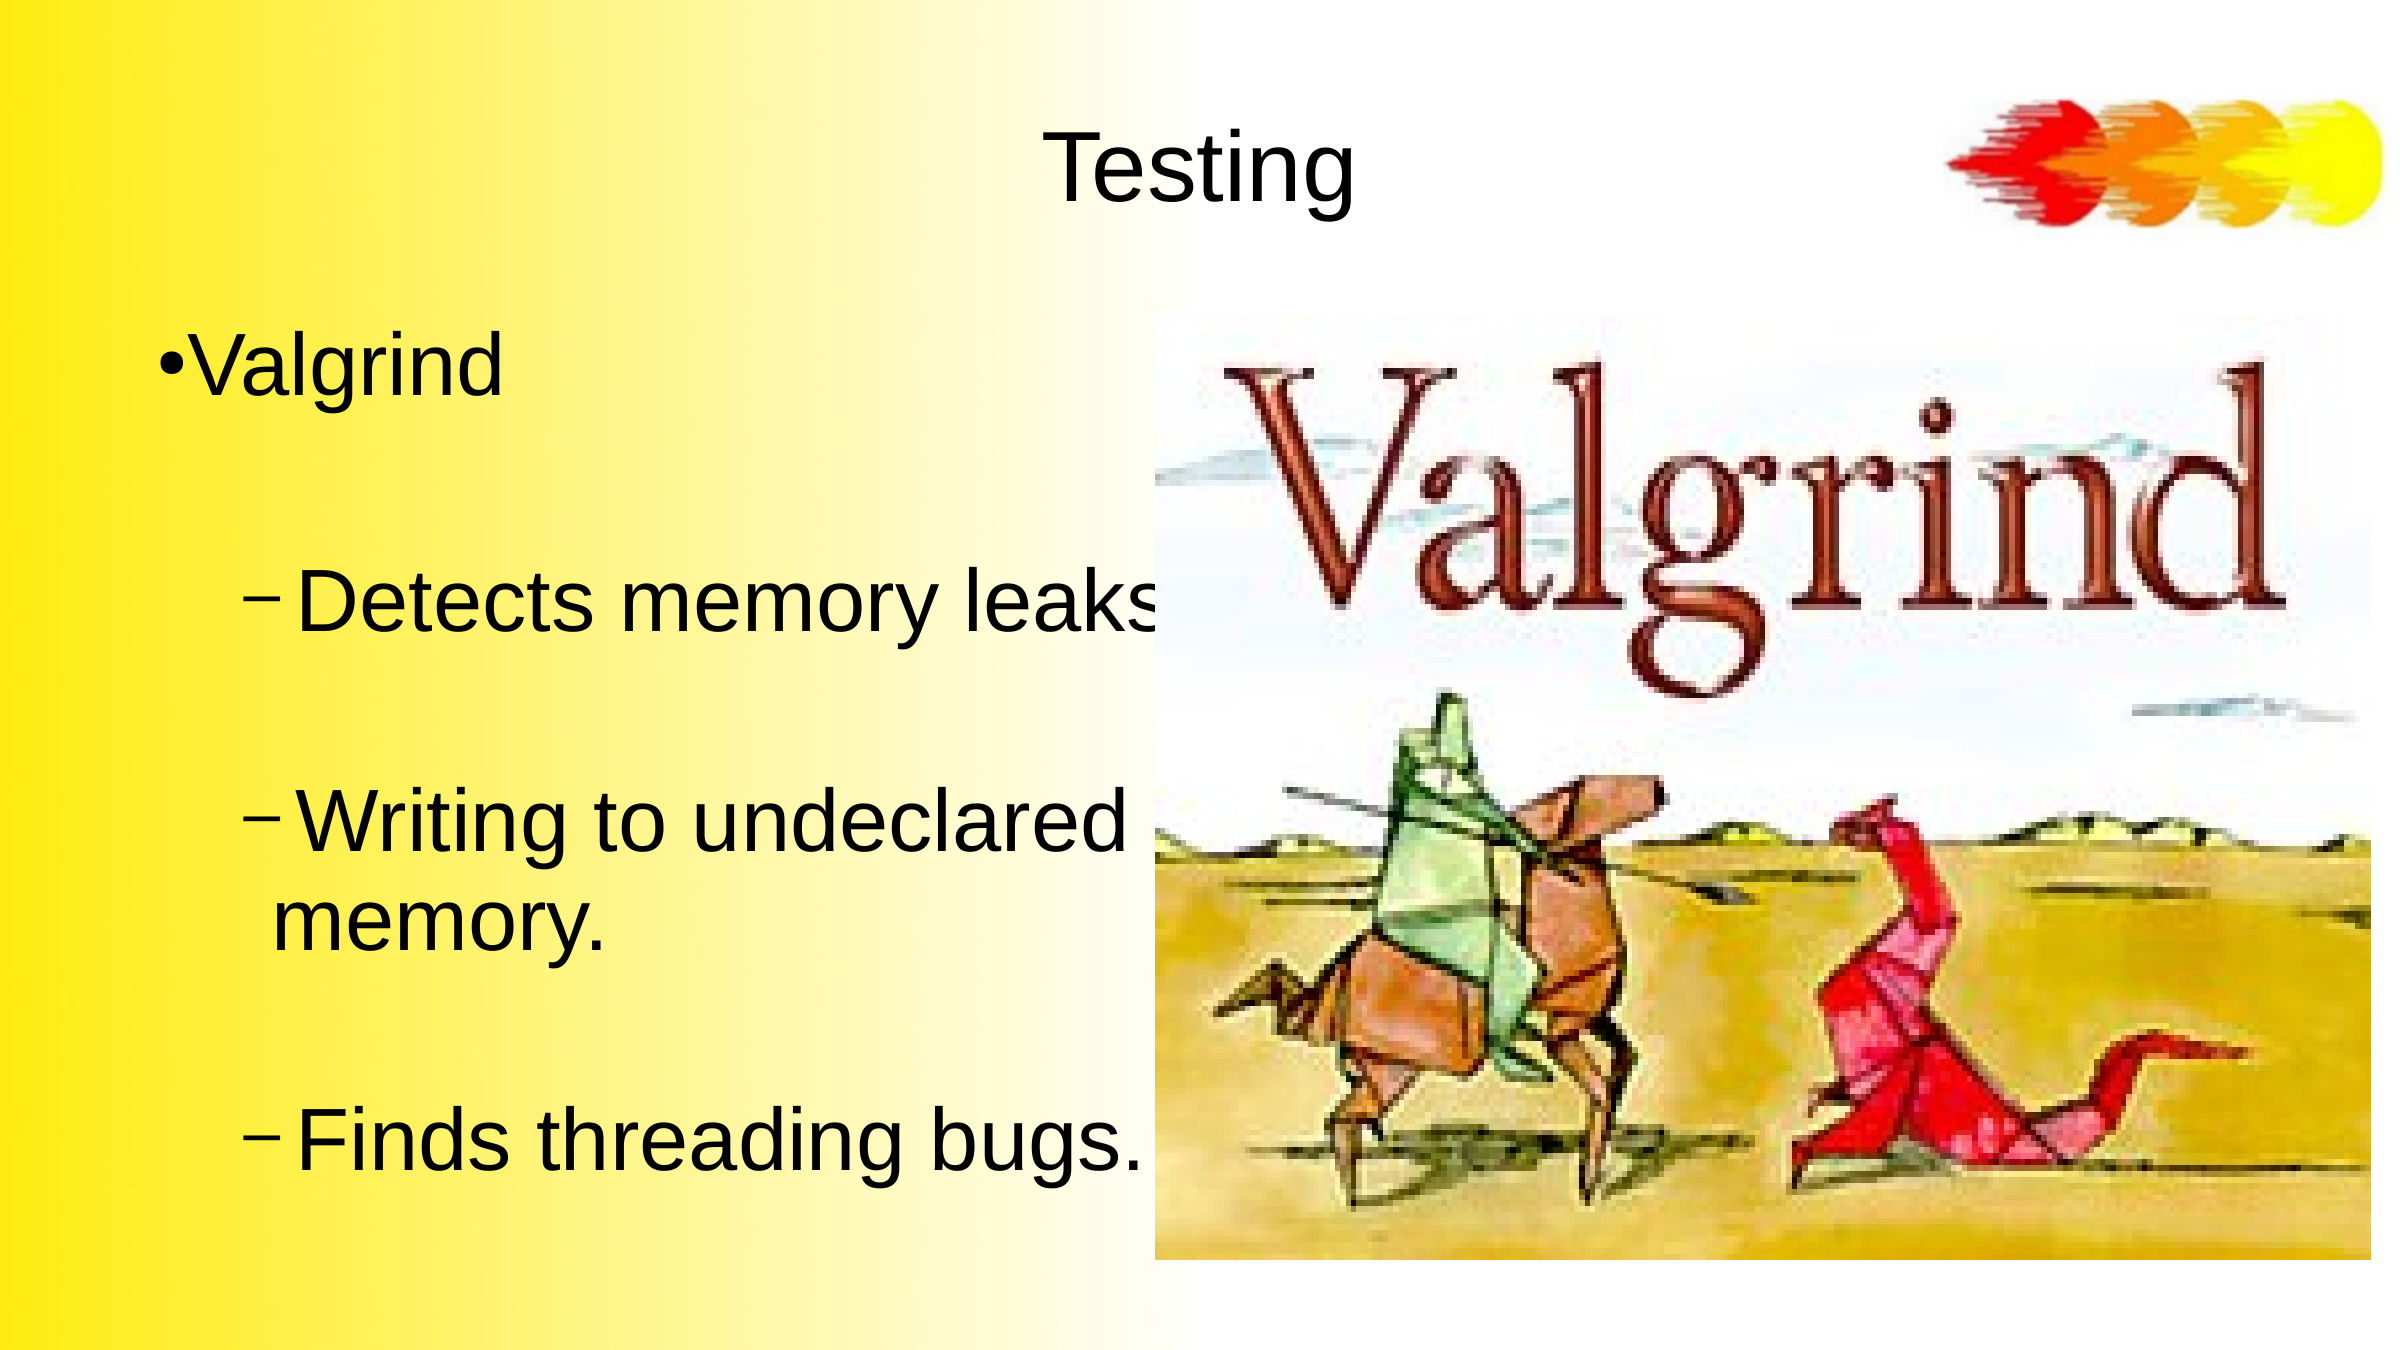

# Testing
Valgrind
 Detects memory leaks.
 Writing to undeclared memory.
 Finds threading bugs.